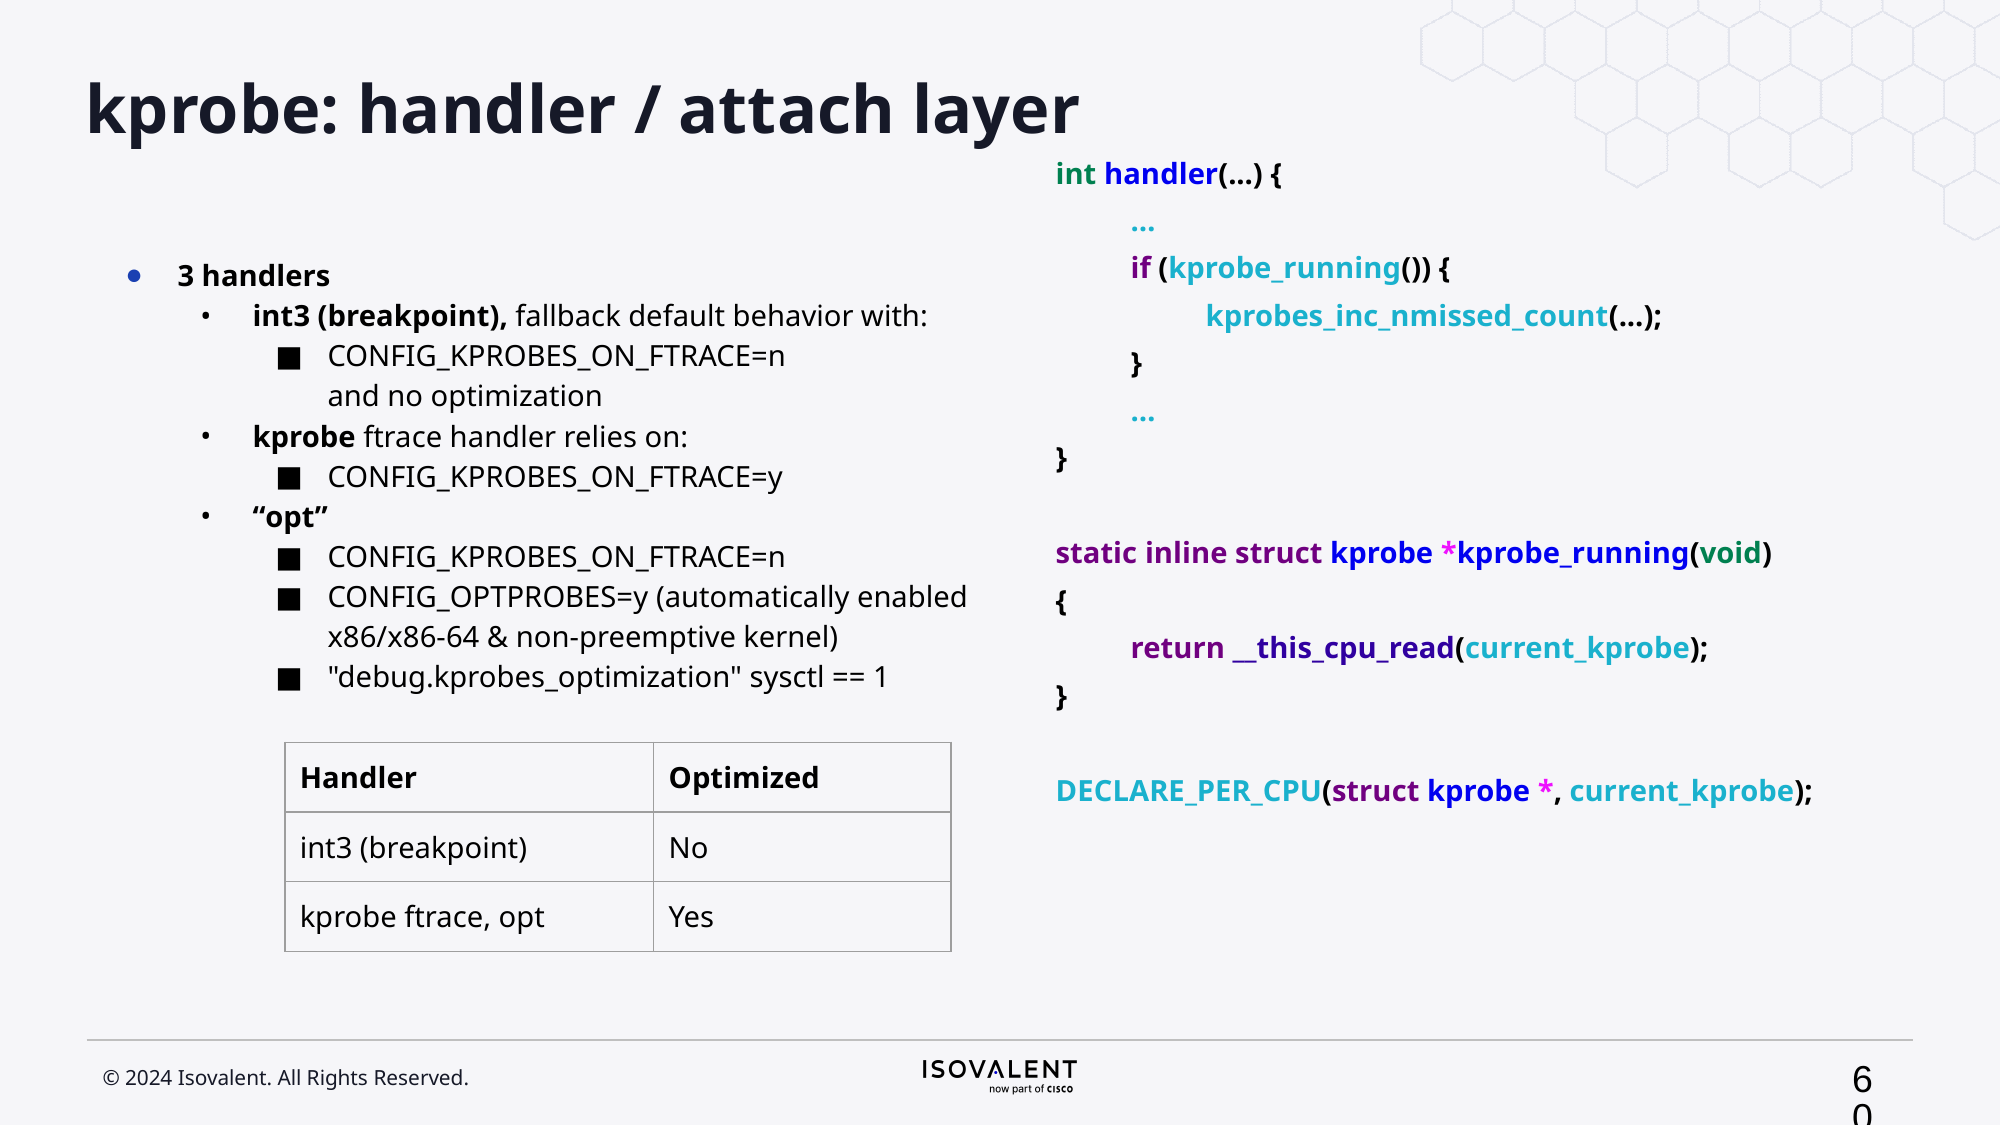

# kprobe: handler / attach layer
int handler(...) {
	…
if (kprobe_running()) {
	kprobes_inc_nmissed_count(...);
}
…
}
static inline struct kprobe *kprobe_running(void)
{
	return __this_cpu_read(current_kprobe);
}
DECLARE_PER_CPU(struct kprobe *, current_kprobe);
3 handlers
int3 (breakpoint), fallback default behavior with:
CONFIG_KPROBES_ON_FTRACE=n
and no optimization
kprobe ftrace handler relies on:
CONFIG_KPROBES_ON_FTRACE=y
“opt”
CONFIG_KPROBES_ON_FTRACE=n
CONFIG_OPTPROBES=y (automatically enabled x86/x86-64 & non-preemptive kernel)
"debug.kprobes_optimization" sysctl == 1
| Handler | Optimized |
| --- | --- |
| int3 (breakpoint) | No |
| kprobe ftrace, opt | Yes |